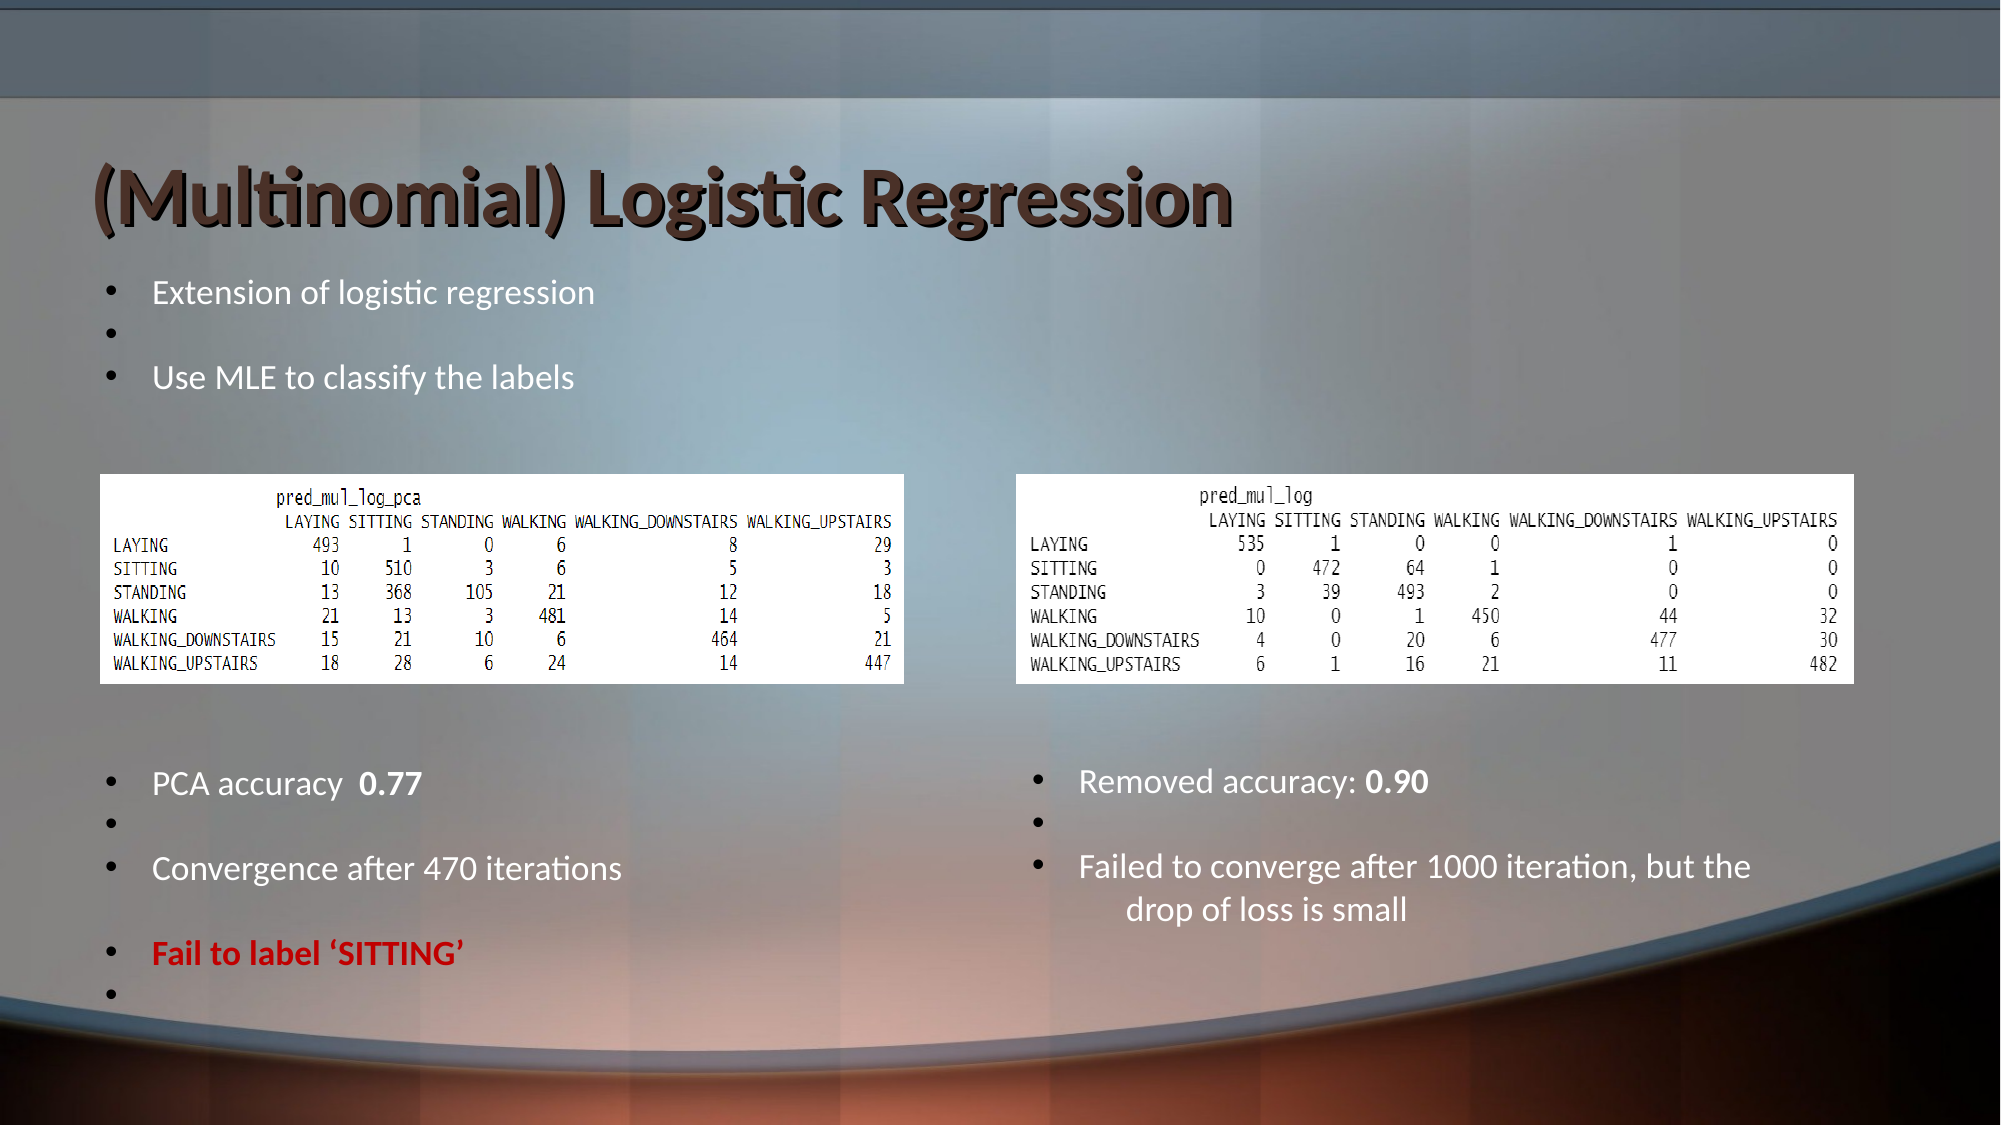

# (Multinomial) Logistic Regression
Extension of logistic regression
Use MLE to classify the labels
Removed accuracy: 0.90
Failed to converge after 1000 iteration, but the drop of loss is small
PCA accuracy 0.77
Convergence after 470 iterations
Fail to label ‘SITTING’